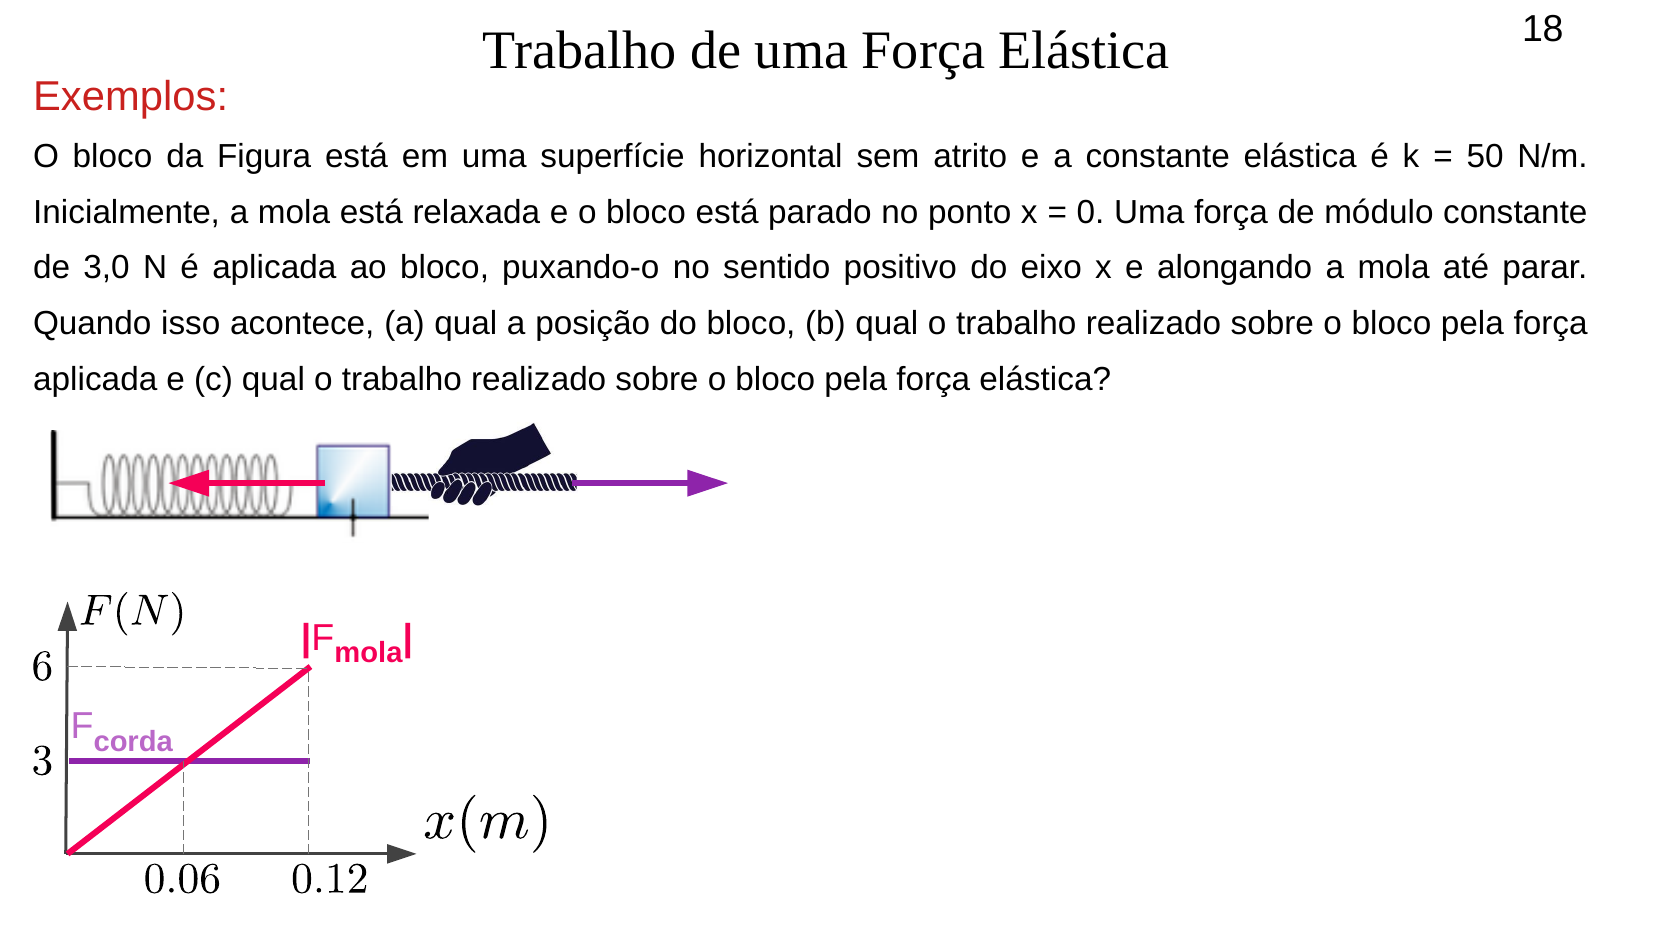

Trabalho de uma Força Elástica
Exemplos:
O bloco da Figura está em uma superfície horizontal sem atrito e a constante elástica é k = 50 N/m. Inicialmente, a mola está relaxada e o bloco está parado no ponto x = 0. Uma força de módulo constante de 3,0 N é aplicada ao bloco, puxando-o no sentido positivo do eixo x e alongando a mola até parar. Quando isso acontece, (a) qual a posição do bloco, (b) qual o trabalho realizado sobre o bloco pela força aplicada e (c) qual o trabalho realizado sobre o bloco pela força elástica?
|Fmola|
Fcorda